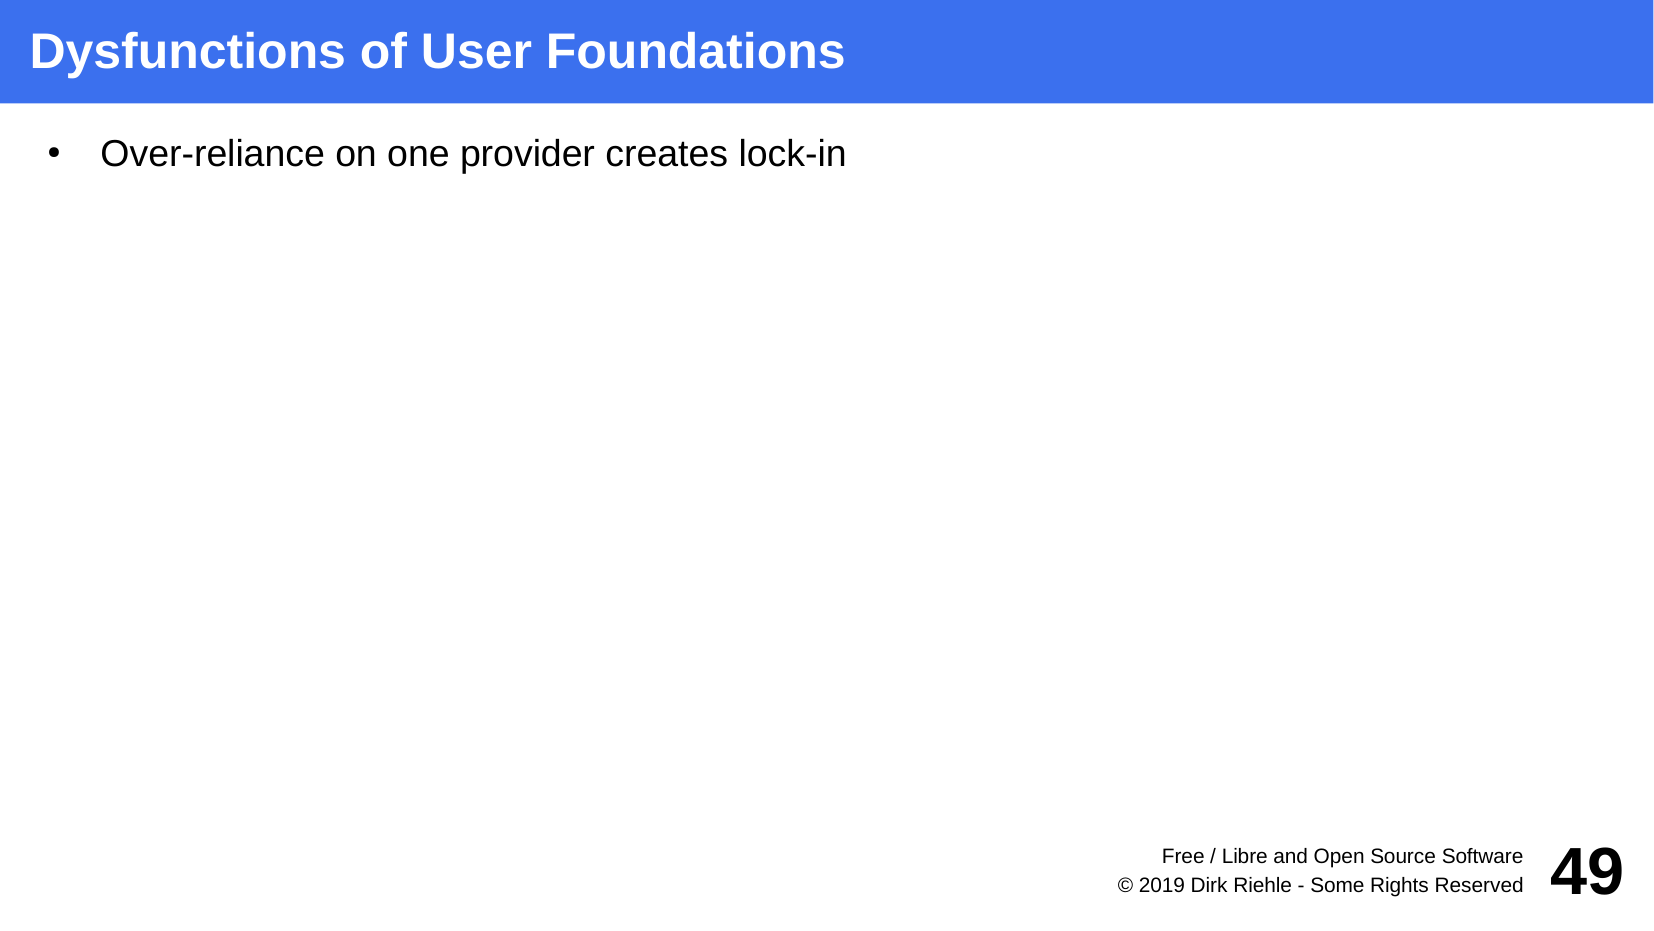

# Dysfunctions of User Foundations
Over-reliance on one provider creates lock-in
Free / Libre and Open Source Software
49
© 2019 Dirk Riehle - Some Rights Reserved